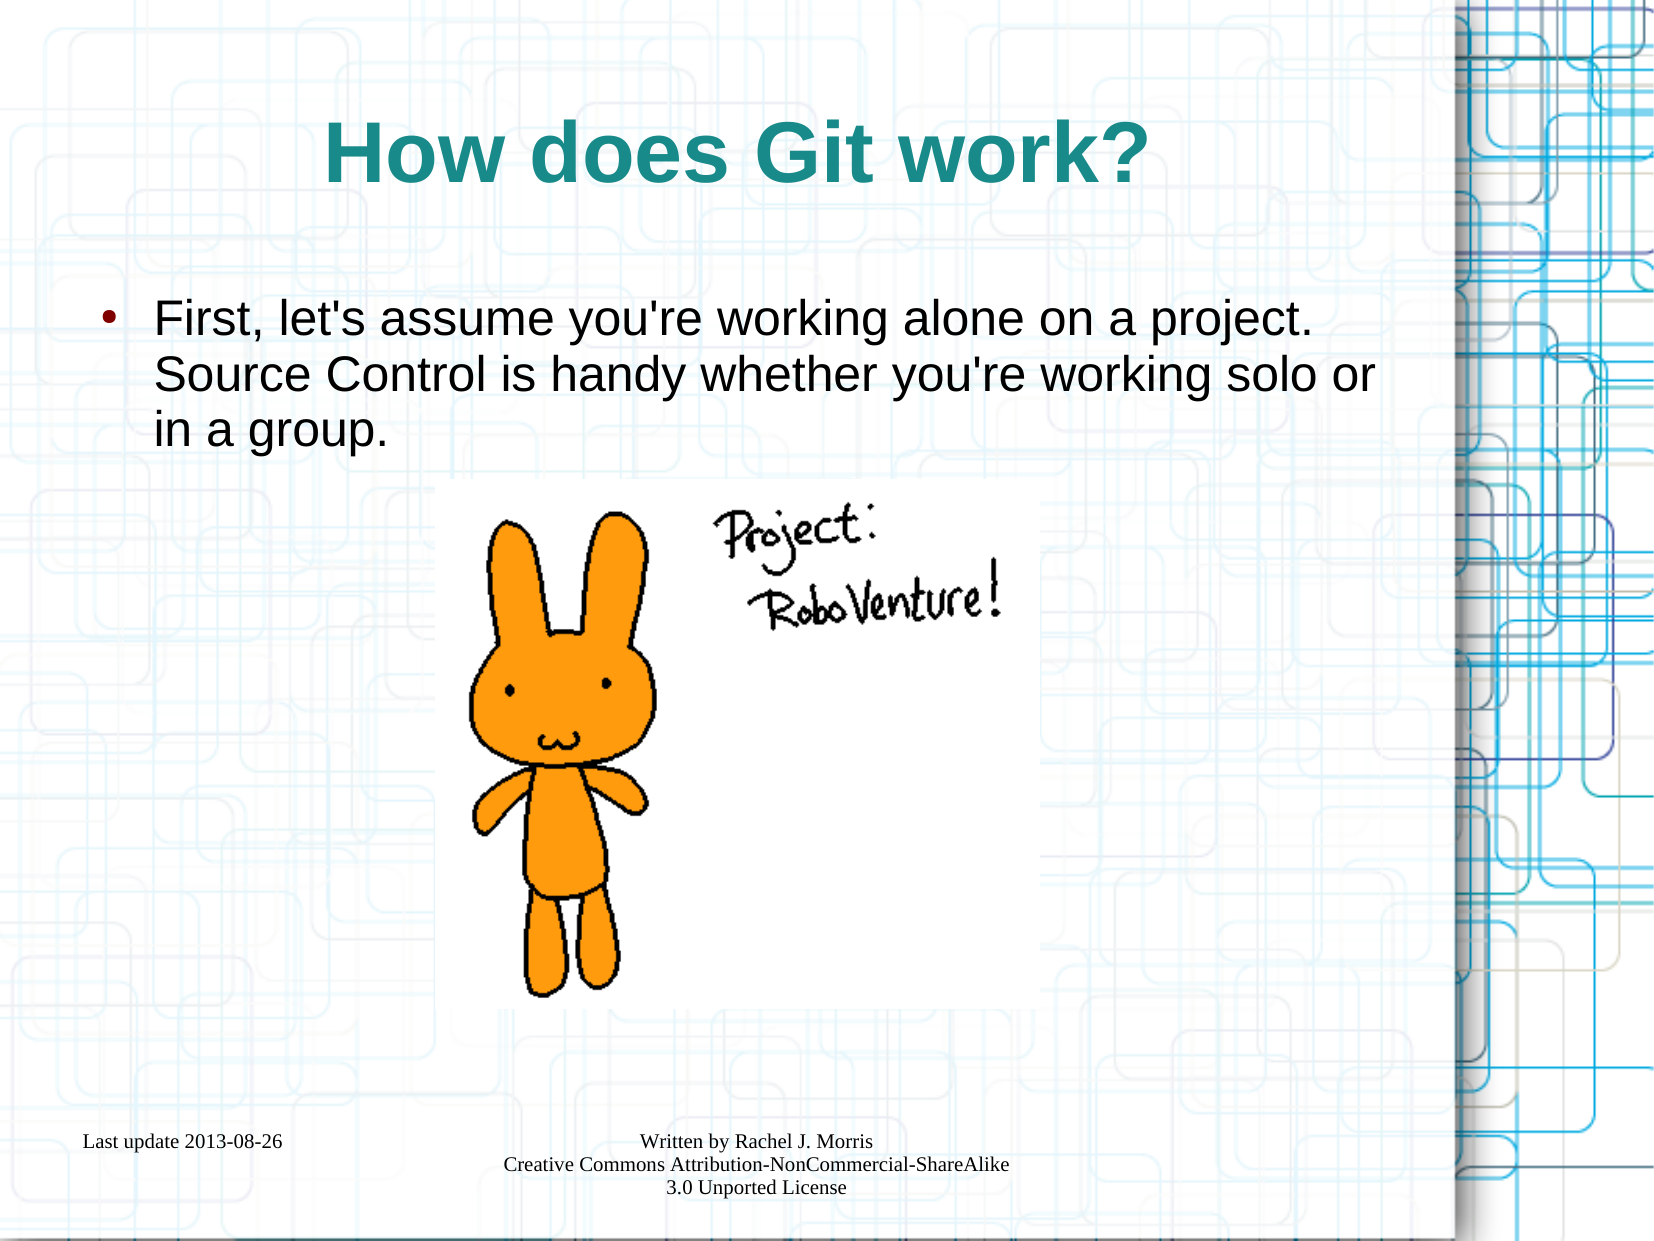

# How does Git work?
First, let's assume you're working alone on a project. Source Control is handy whether you're working solo or in a group.